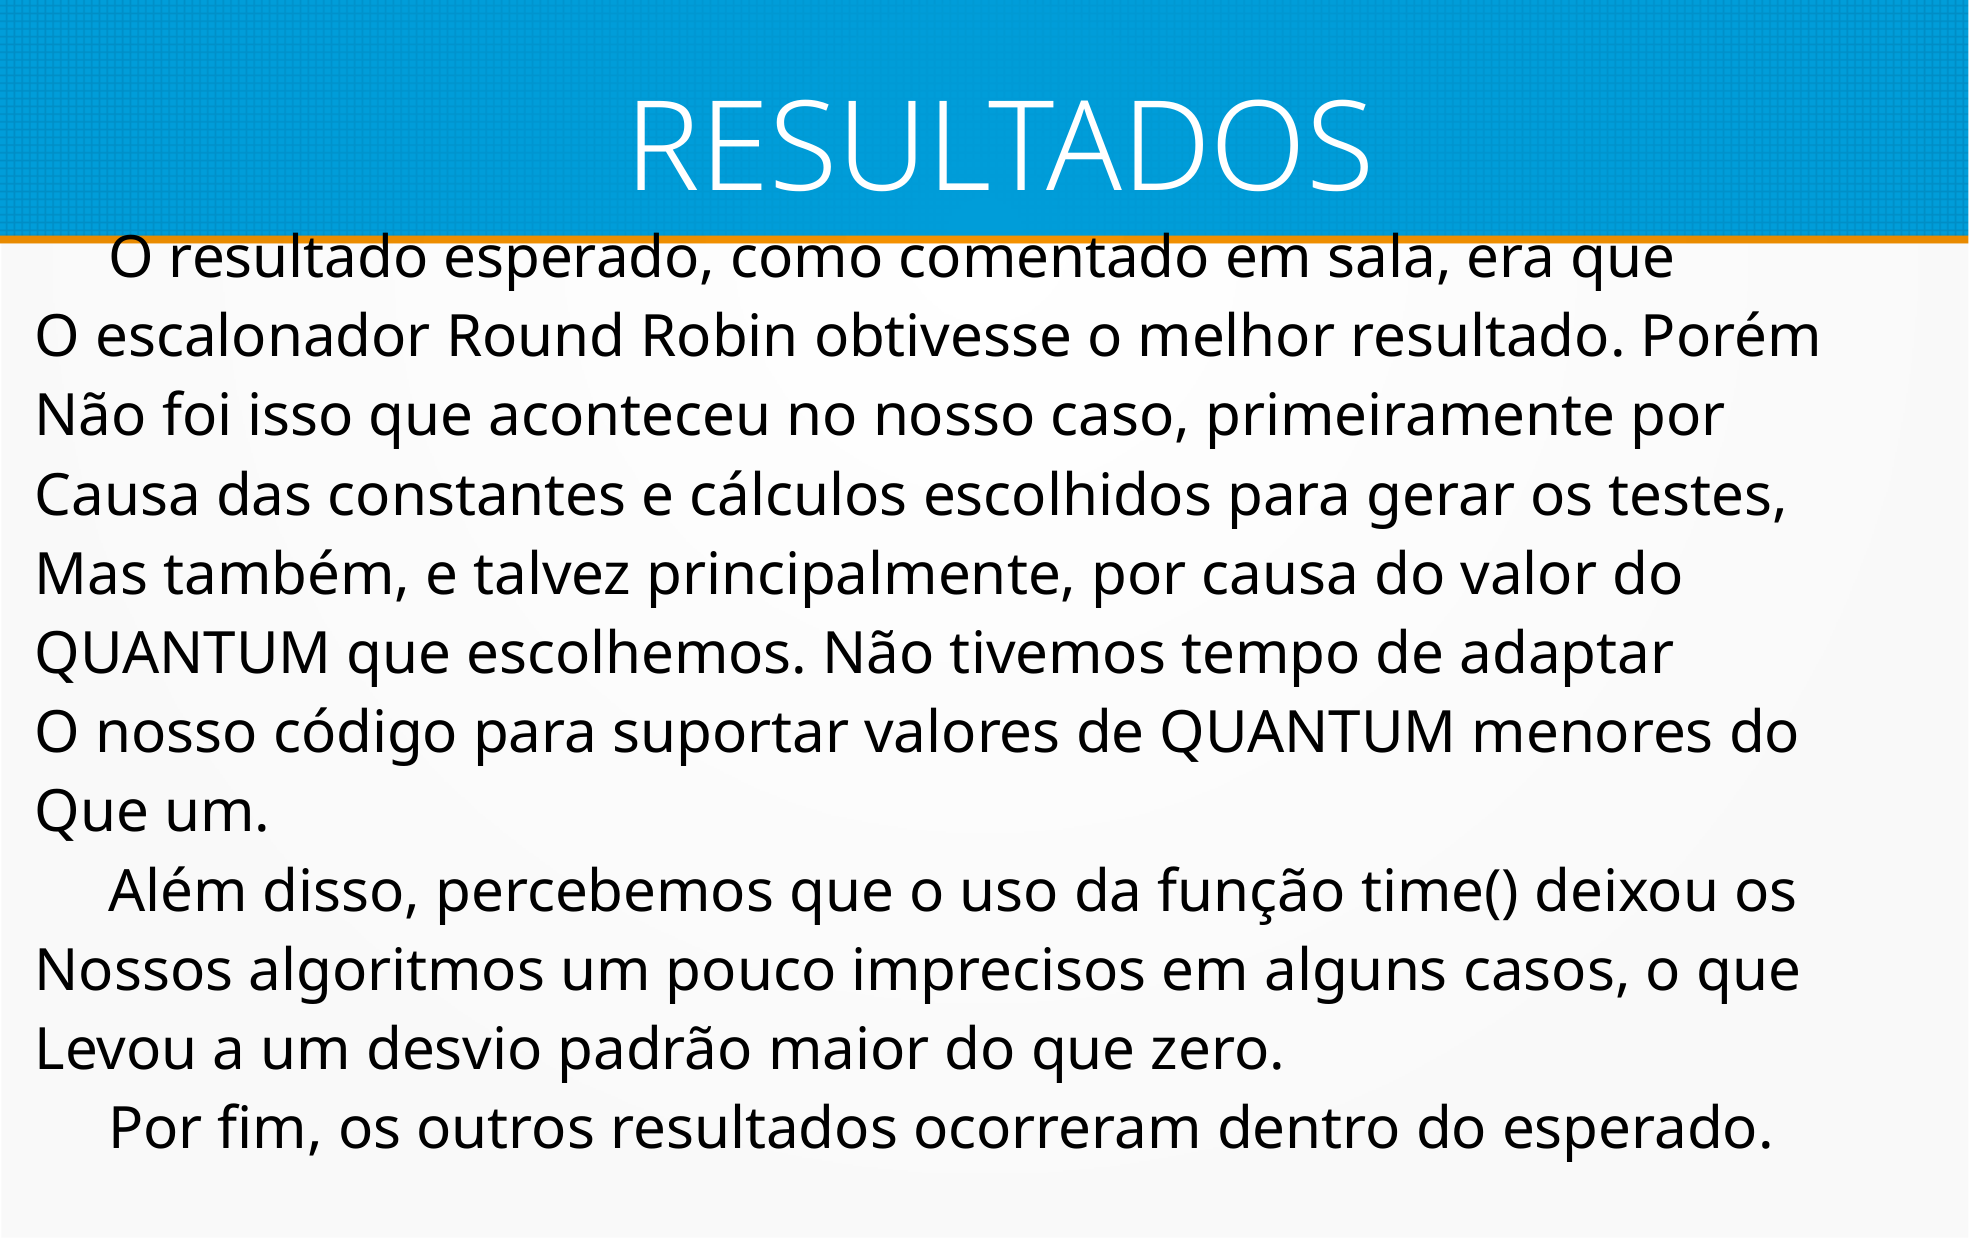

# RESULTADOS
	O resultado esperado, como comentado em sala, era que
O escalonador Round Robin obtivesse o melhor resultado. Porém
Não foi isso que aconteceu no nosso caso, primeiramente por
Causa das constantes e cálculos escolhidos para gerar os testes,
Mas também, e talvez principalmente, por causa do valor do
QUANTUM que escolhemos. Não tivemos tempo de adaptar
O nosso código para suportar valores de QUANTUM menores do
Que um.
	Além disso, percebemos que o uso da função time() deixou os
Nossos algoritmos um pouco imprecisos em alguns casos, o que
Levou a um desvio padrão maior do que zero.
	Por fim, os outros resultados ocorreram dentro do esperado.